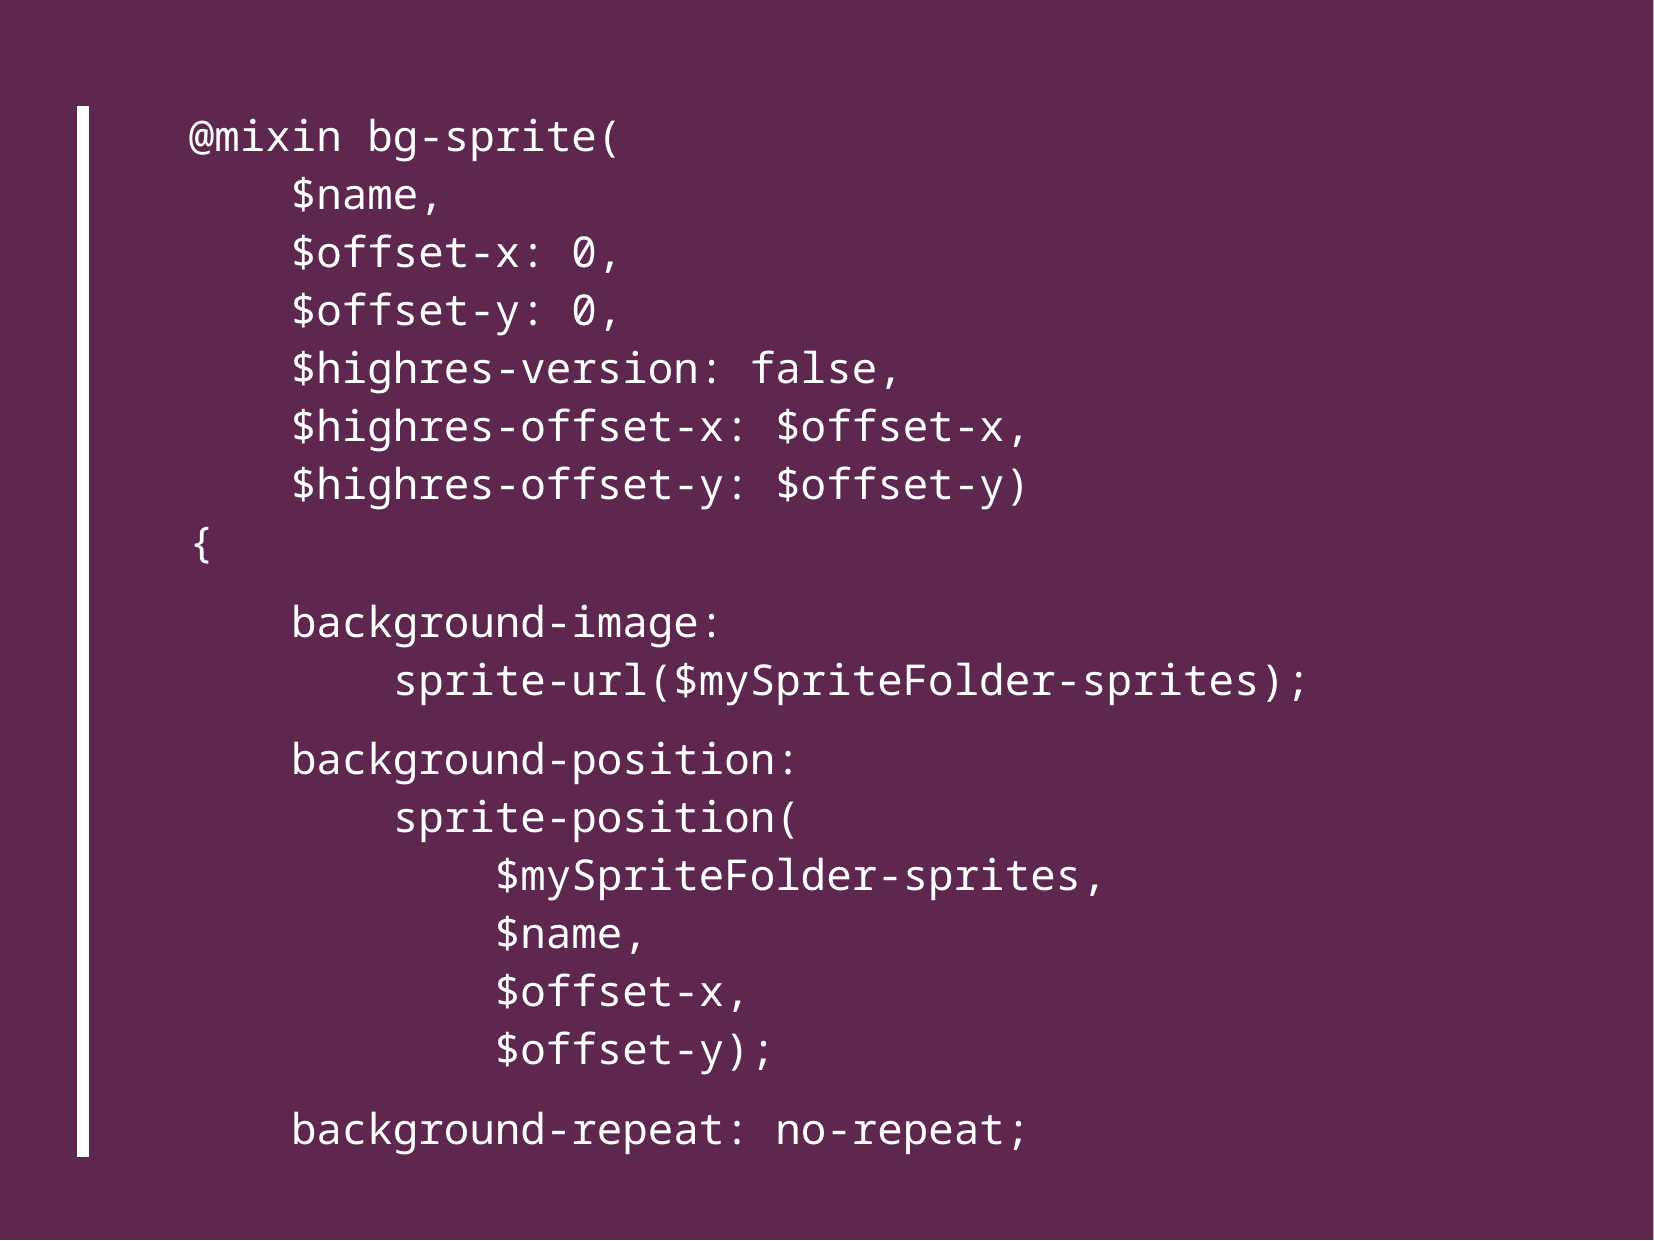

# @mixin bg-sprite( $name, $offset-x: 0, $offset-y: 0, $highres-version: false, $highres-offset-x: $offset-x, $highres-offset-y: $offset-y) {
 background-image:
 sprite-url($mySpriteFolder-sprites);
 background-position:
 sprite-position(
 $mySpriteFolder-sprites,
 $name,
 $offset-x,
 $offset-y);
 background-repeat: no-repeat;